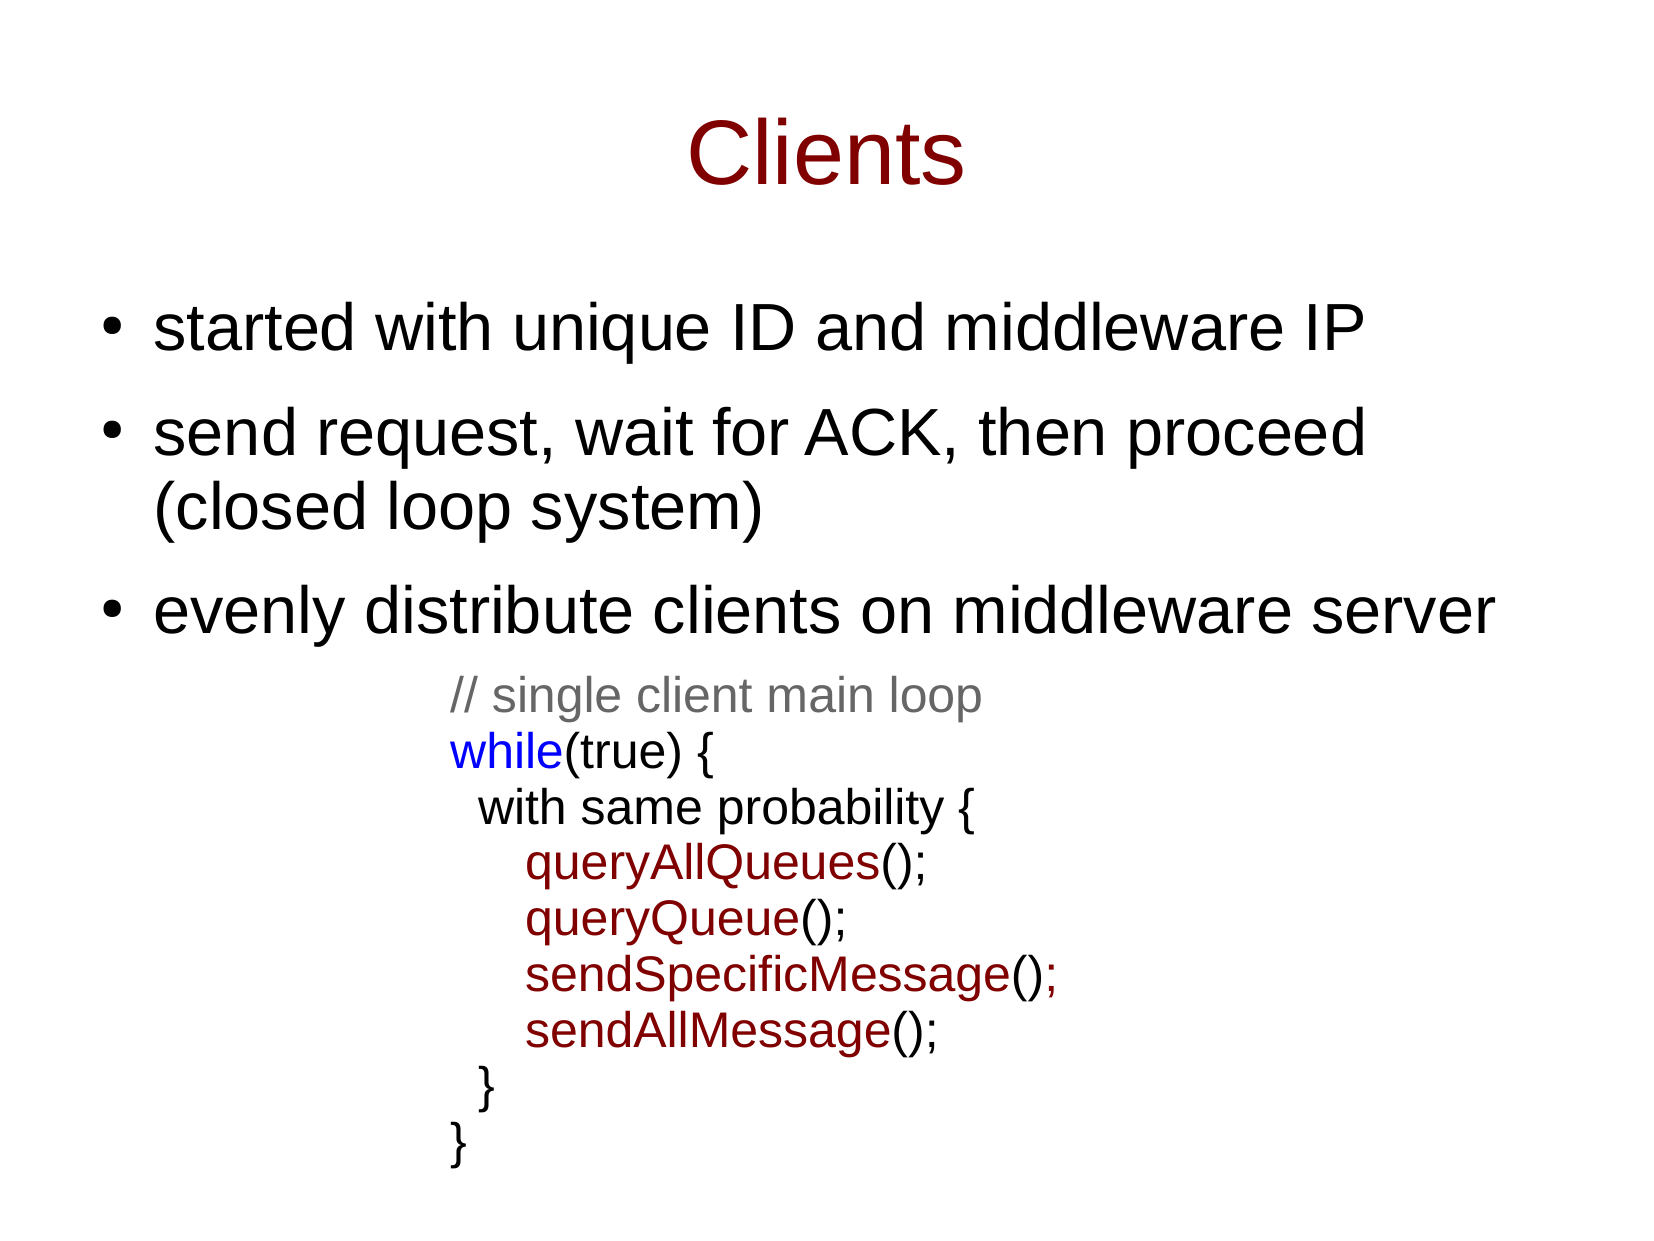

# Clients
started with unique ID and middleware IP
send request, wait for ACK, then proceed (closed loop system)
evenly distribute clients on middleware server
// single client main loop
while(true) {
 with same probability {
 	queryAllQueues();
	queryQueue();
	sendSpecificMessage();
	sendAllMessage();
 }
}